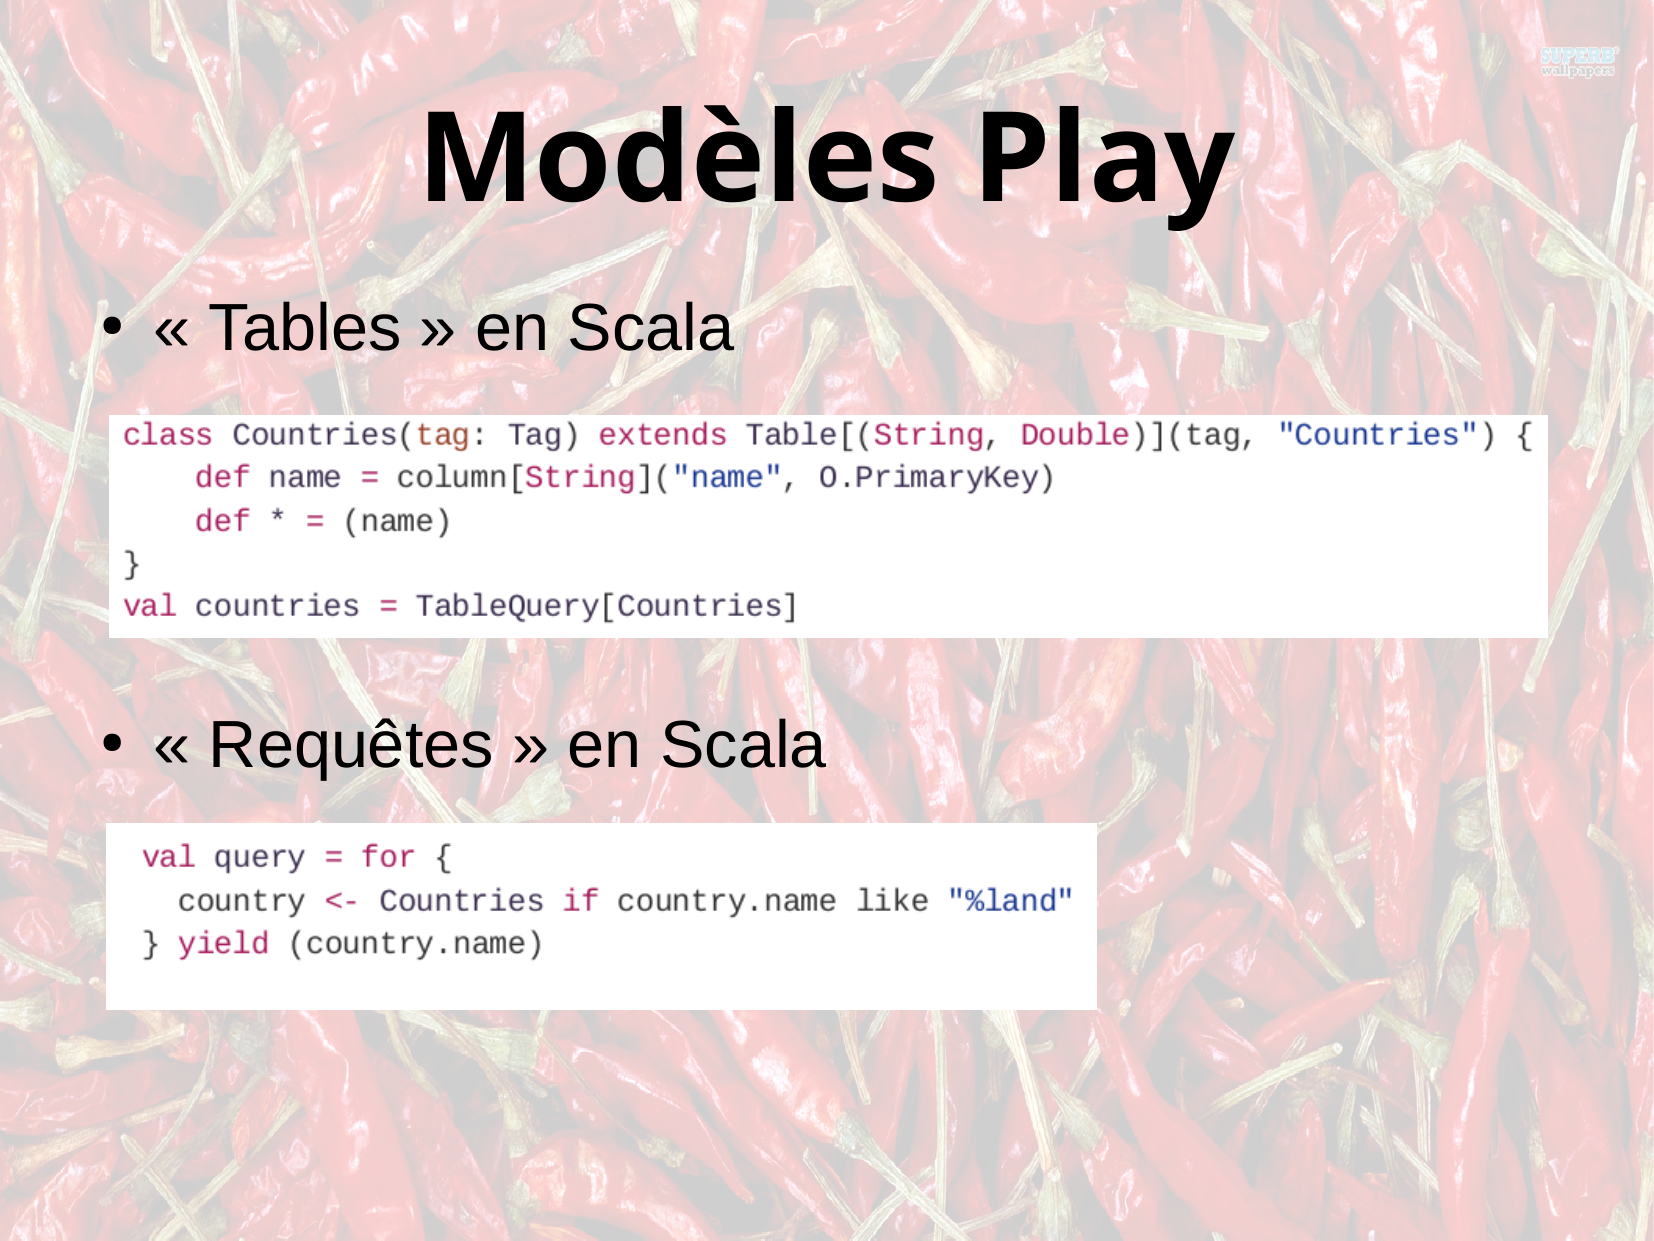

# Modèles Play
« Tables » en Scala
« Requêtes » en Scala